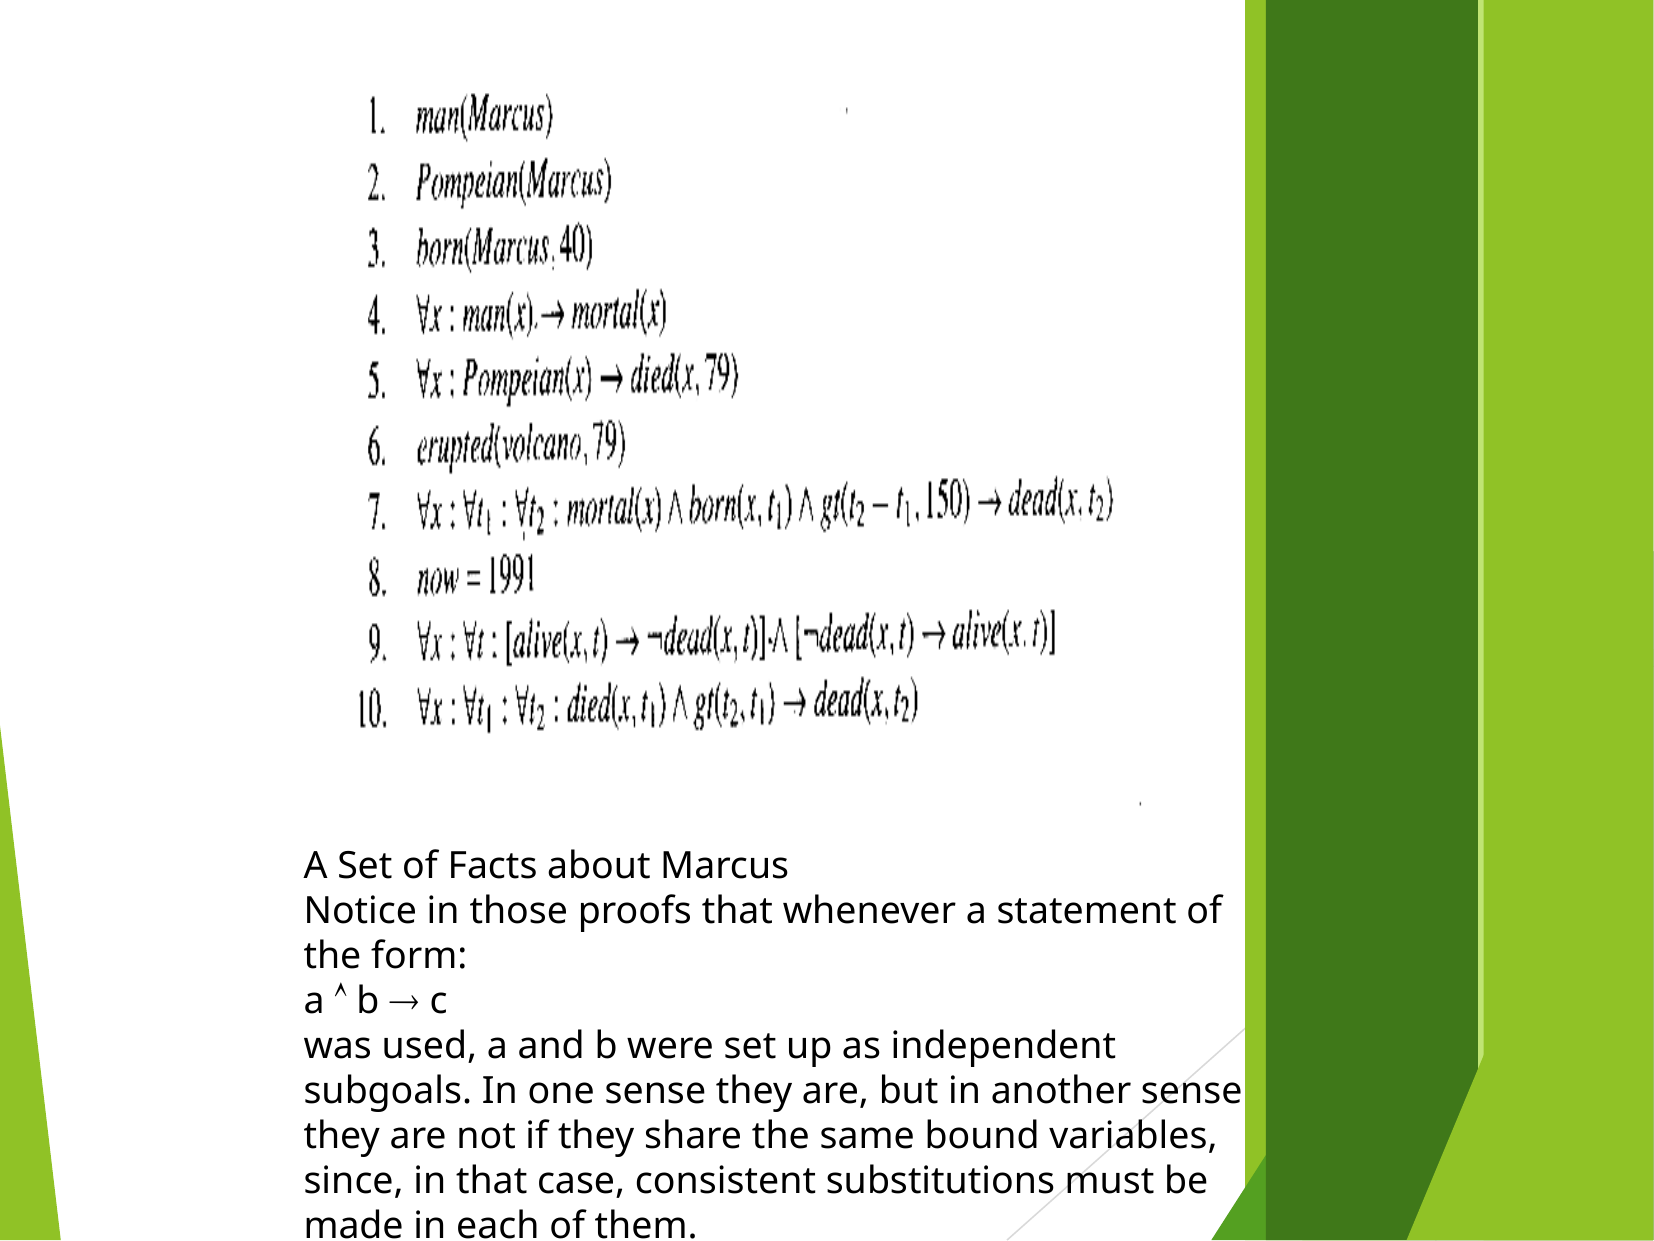

A Set of Facts about Marcus
Notice in those proofs that whenever a statement of the form:
a  b  c
was used, a and b were set up as independent subgoals. In one sense they are, but in another sense they are not if they share the same bound variables, since, in that case, consistent substitutions must be made in each of them.